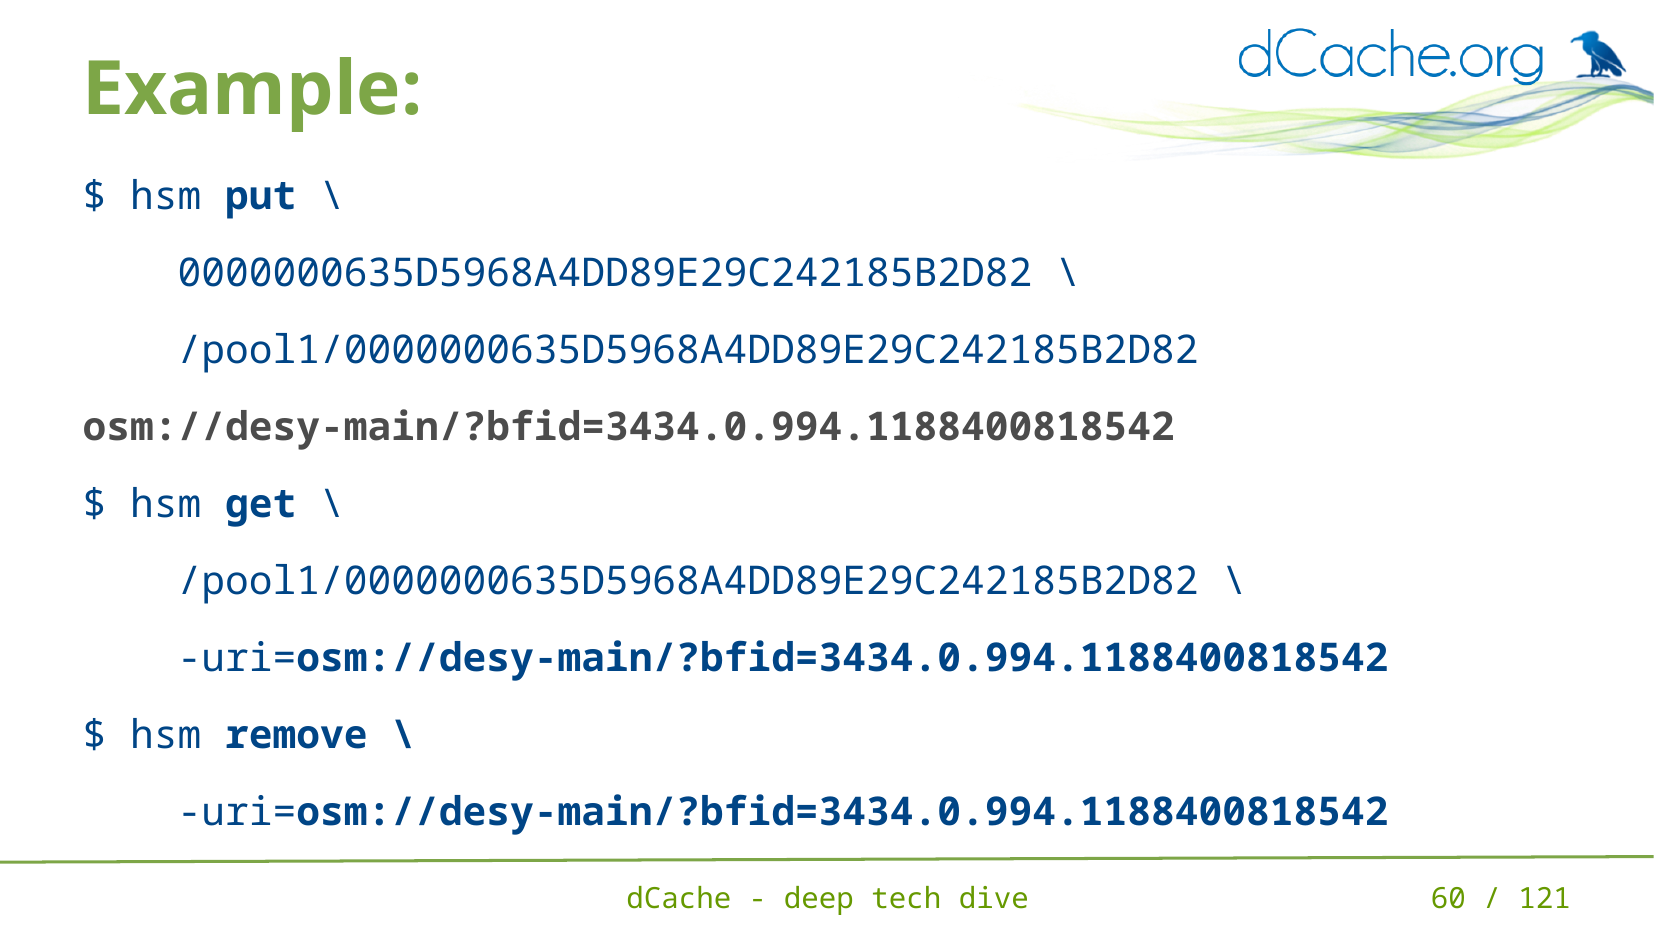

# Example:
$ hsm put \
 0000000635D5968A4DD89E29C242185B2D82 \
 /pool1/0000000635D5968A4DD89E29C242185B2D82
osm://desy-main/?bfid=3434.0.994.1188400818542
$ hsm get \
 /pool1/0000000635D5968A4DD89E29C242185B2D82 \
 -uri=osm://desy-main/?bfid=3434.0.994.1188400818542
$ hsm remove \
 -uri=osm://desy-main/?bfid=3434.0.994.1188400818542
dCache - deep tech dive
60